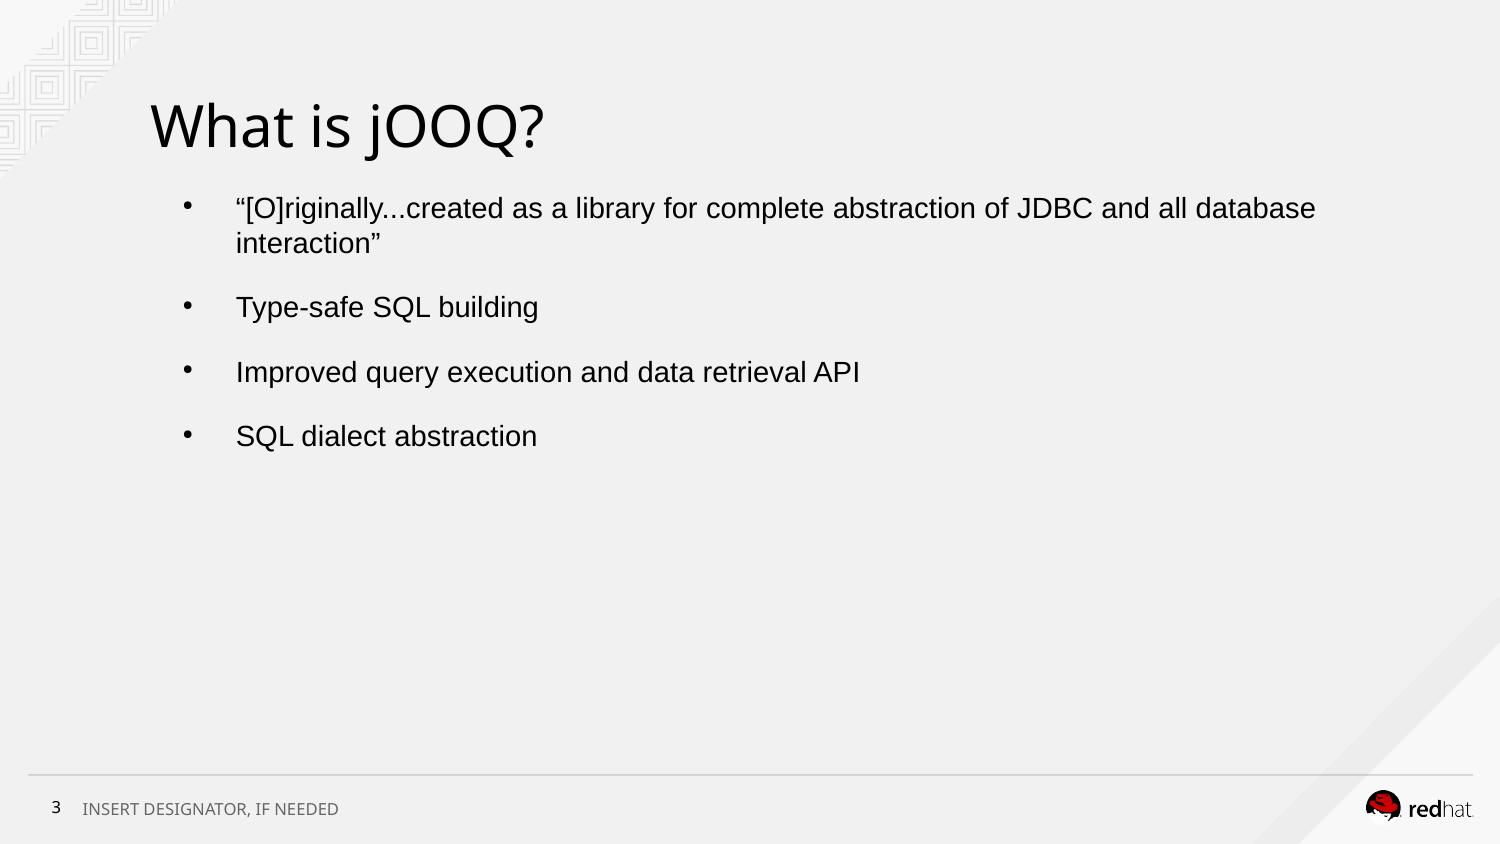

What is jOOQ?
# “[O]riginally...created as a library for complete abstraction of JDBC and all database interaction”
Type-safe SQL building
Improved query execution and data retrieval API
SQL dialect abstraction